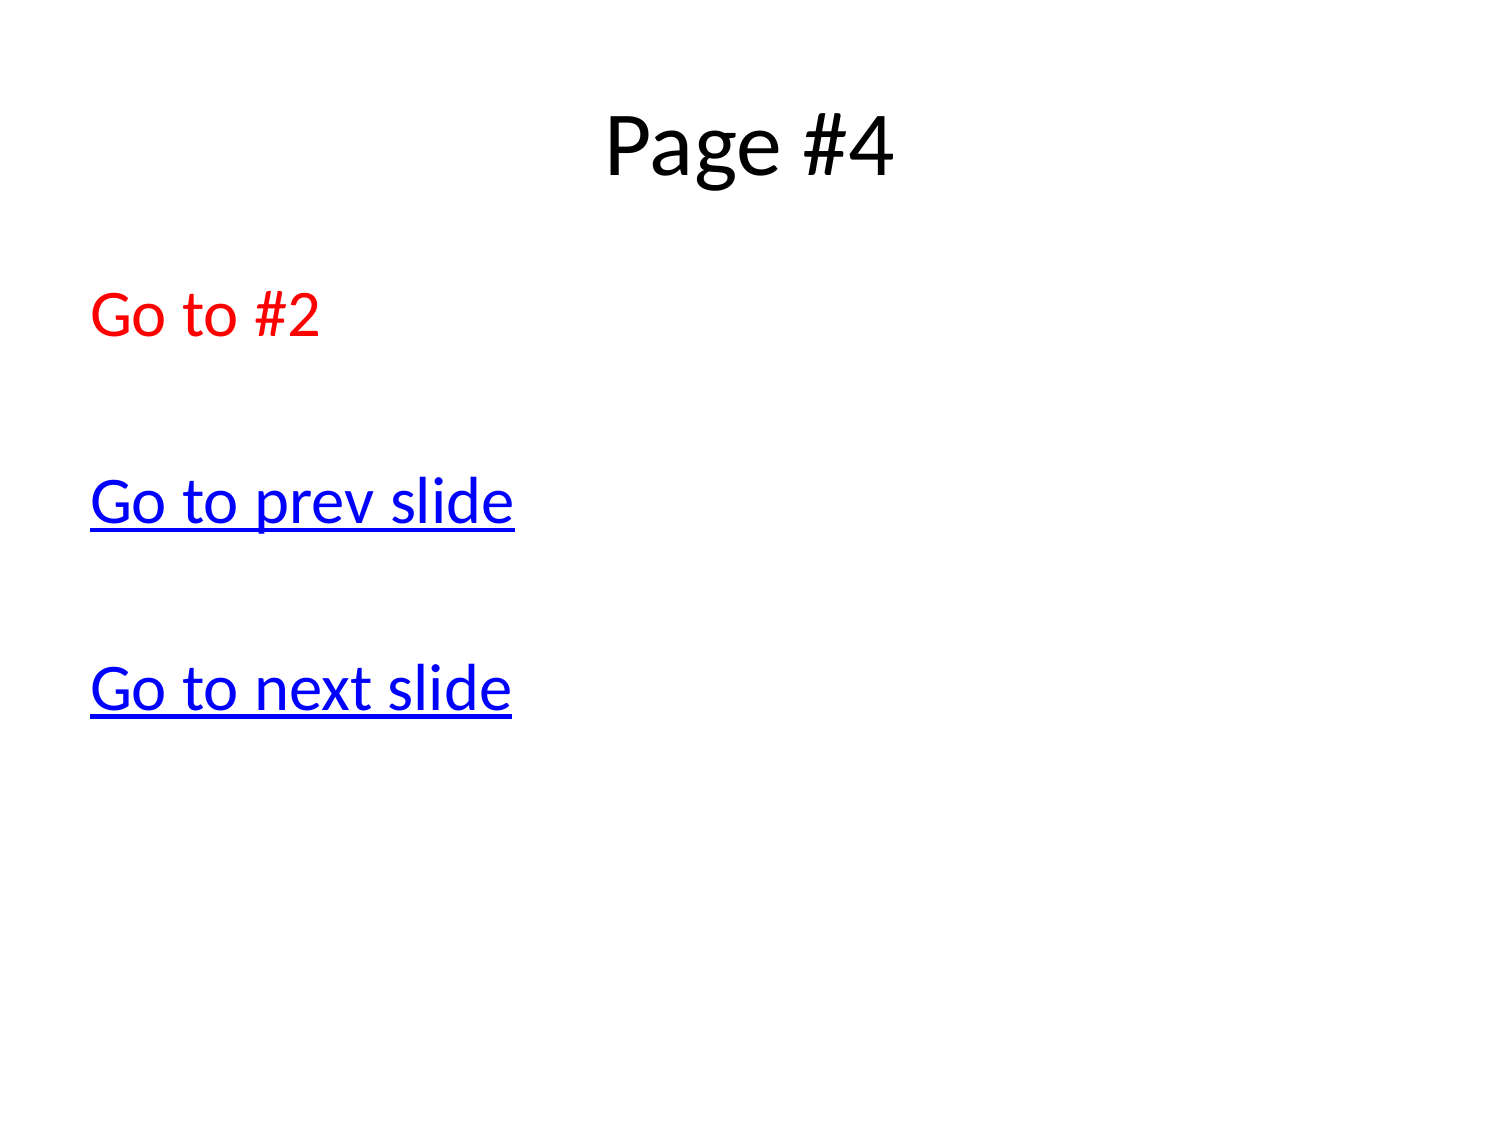

# Page #4
Go to #2
Go to prev slide
Go to next slide